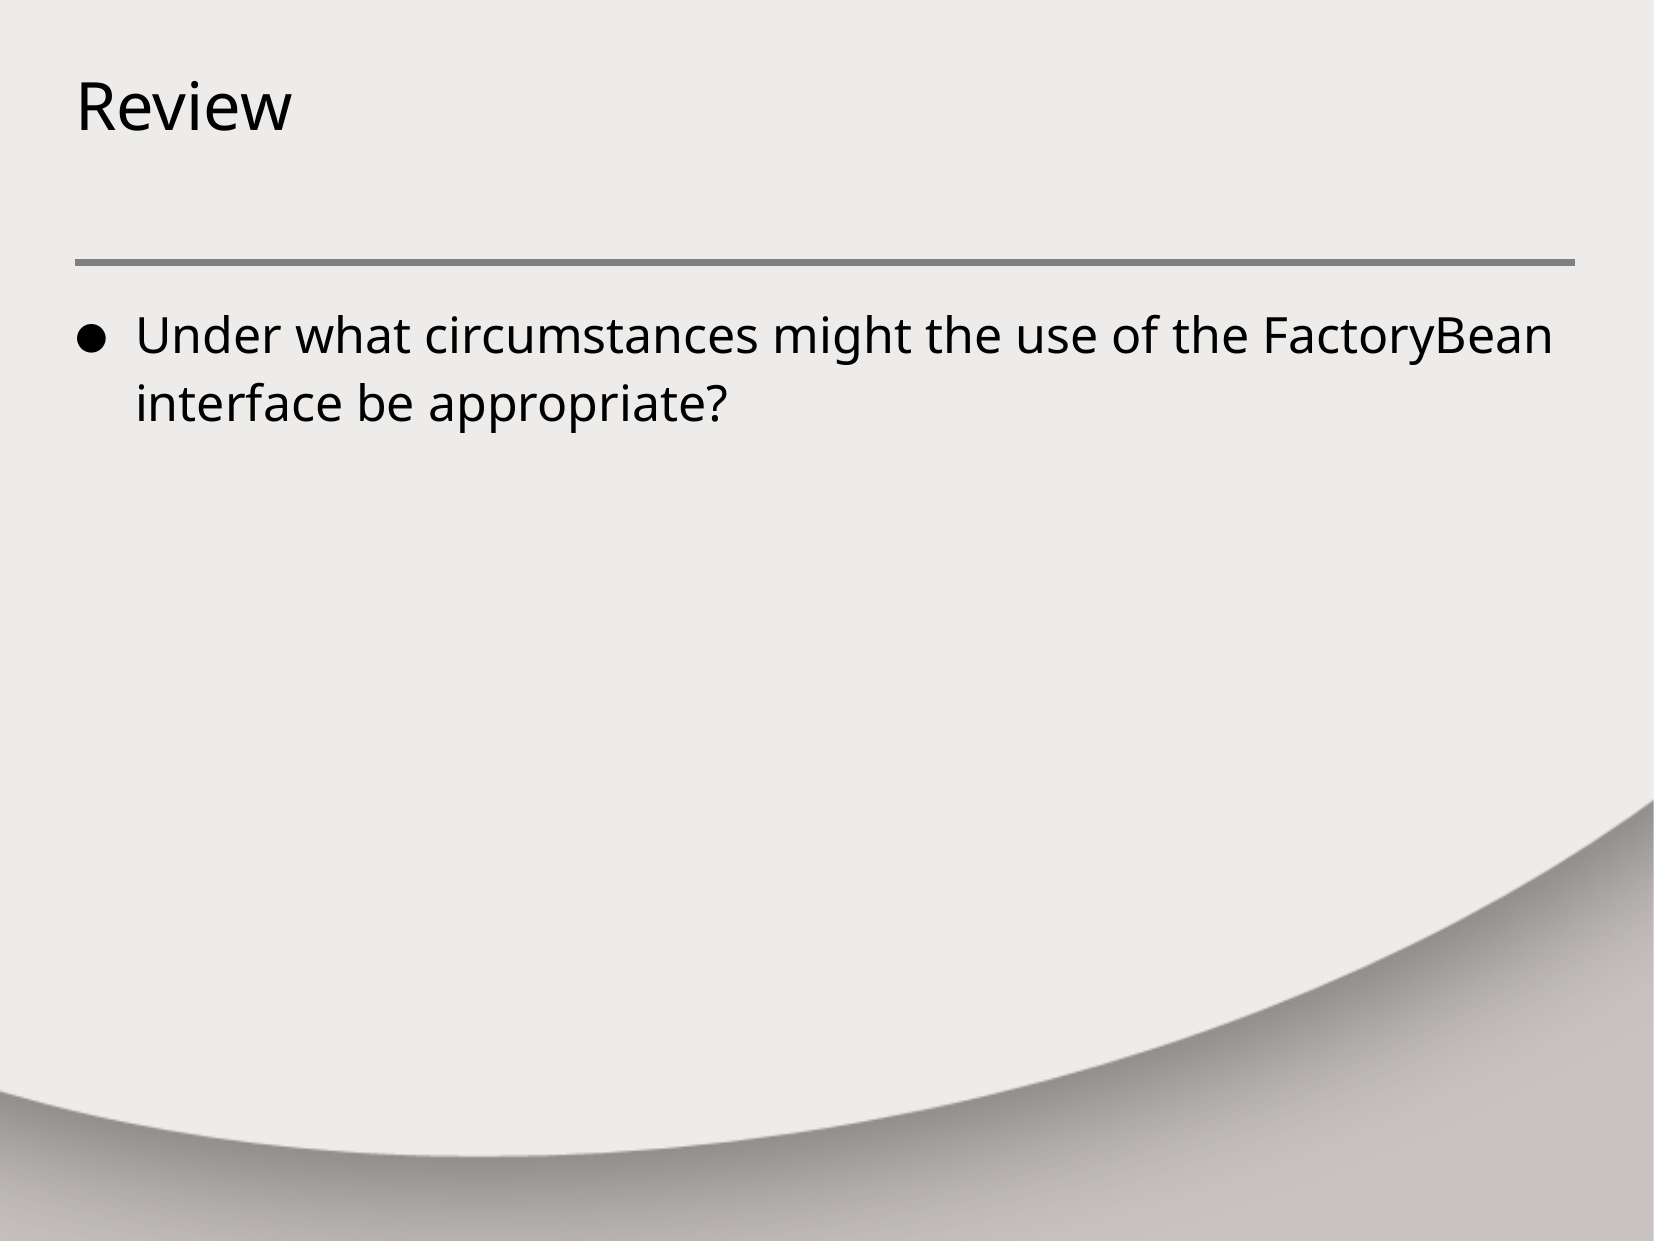

# Review
Under what circumstances might the use of the FactoryBean interface be appropriate?